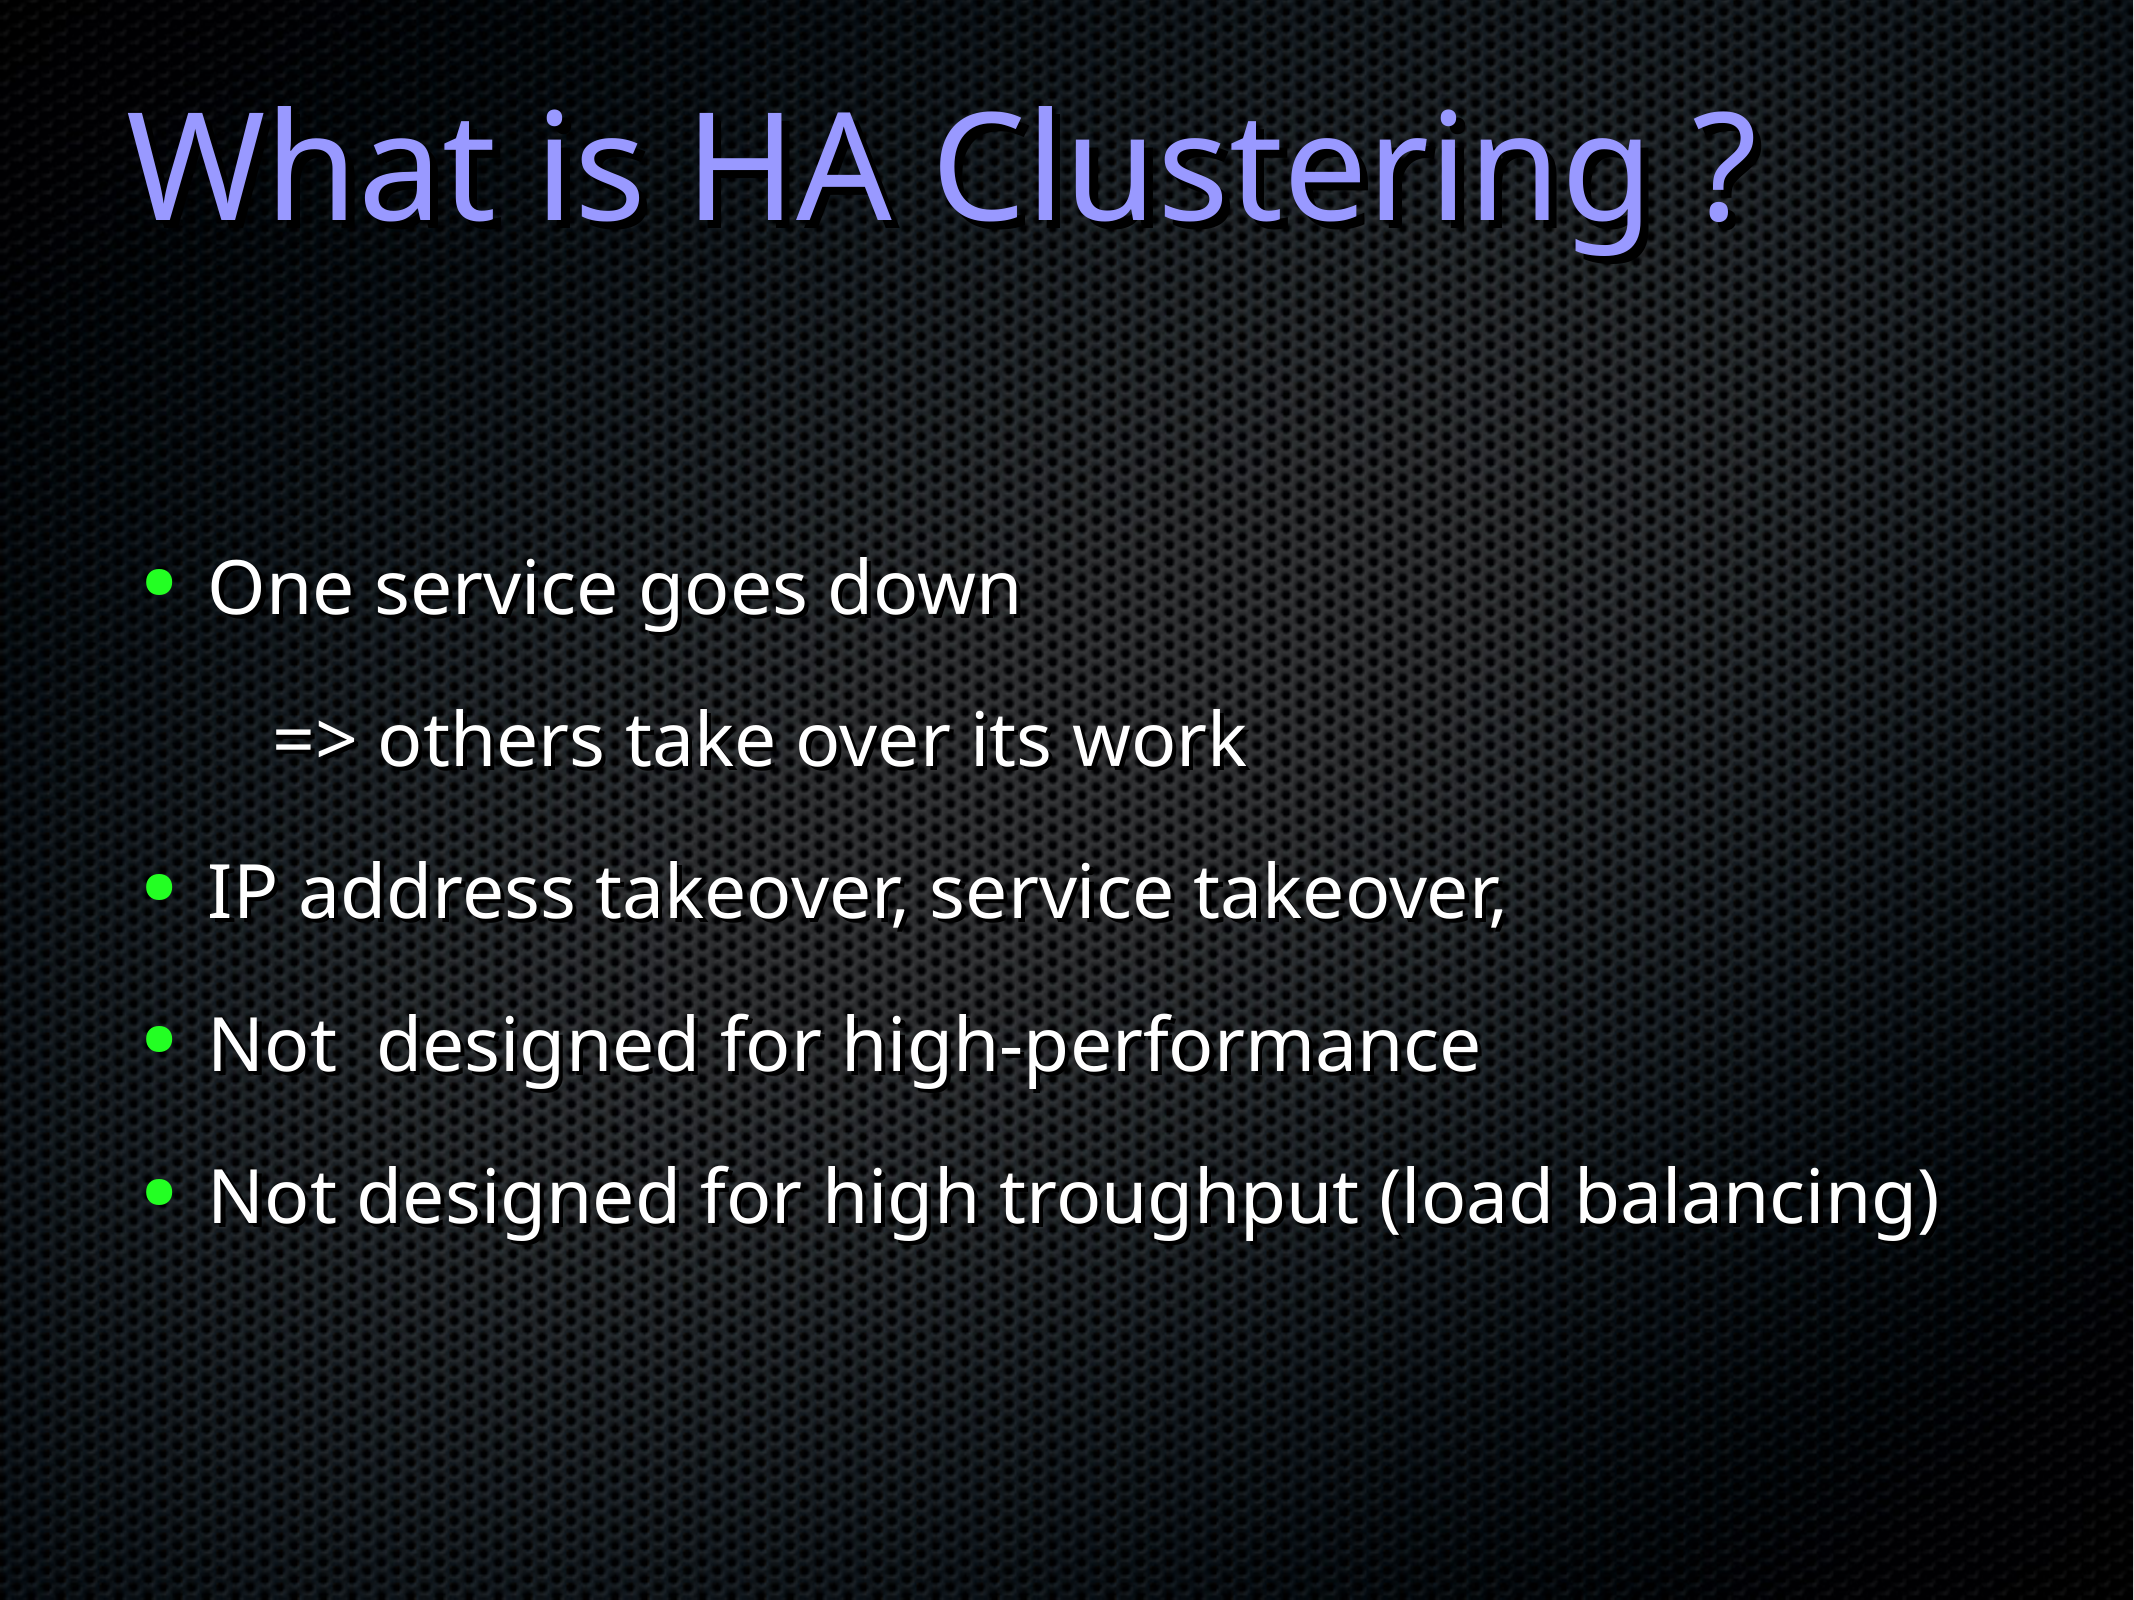

# What is HA Clustering ?
One service goes down
=> others take over its work
IP address takeover, service takeover,
Not designed for high-performance
Not designed for high troughput (load balancing)